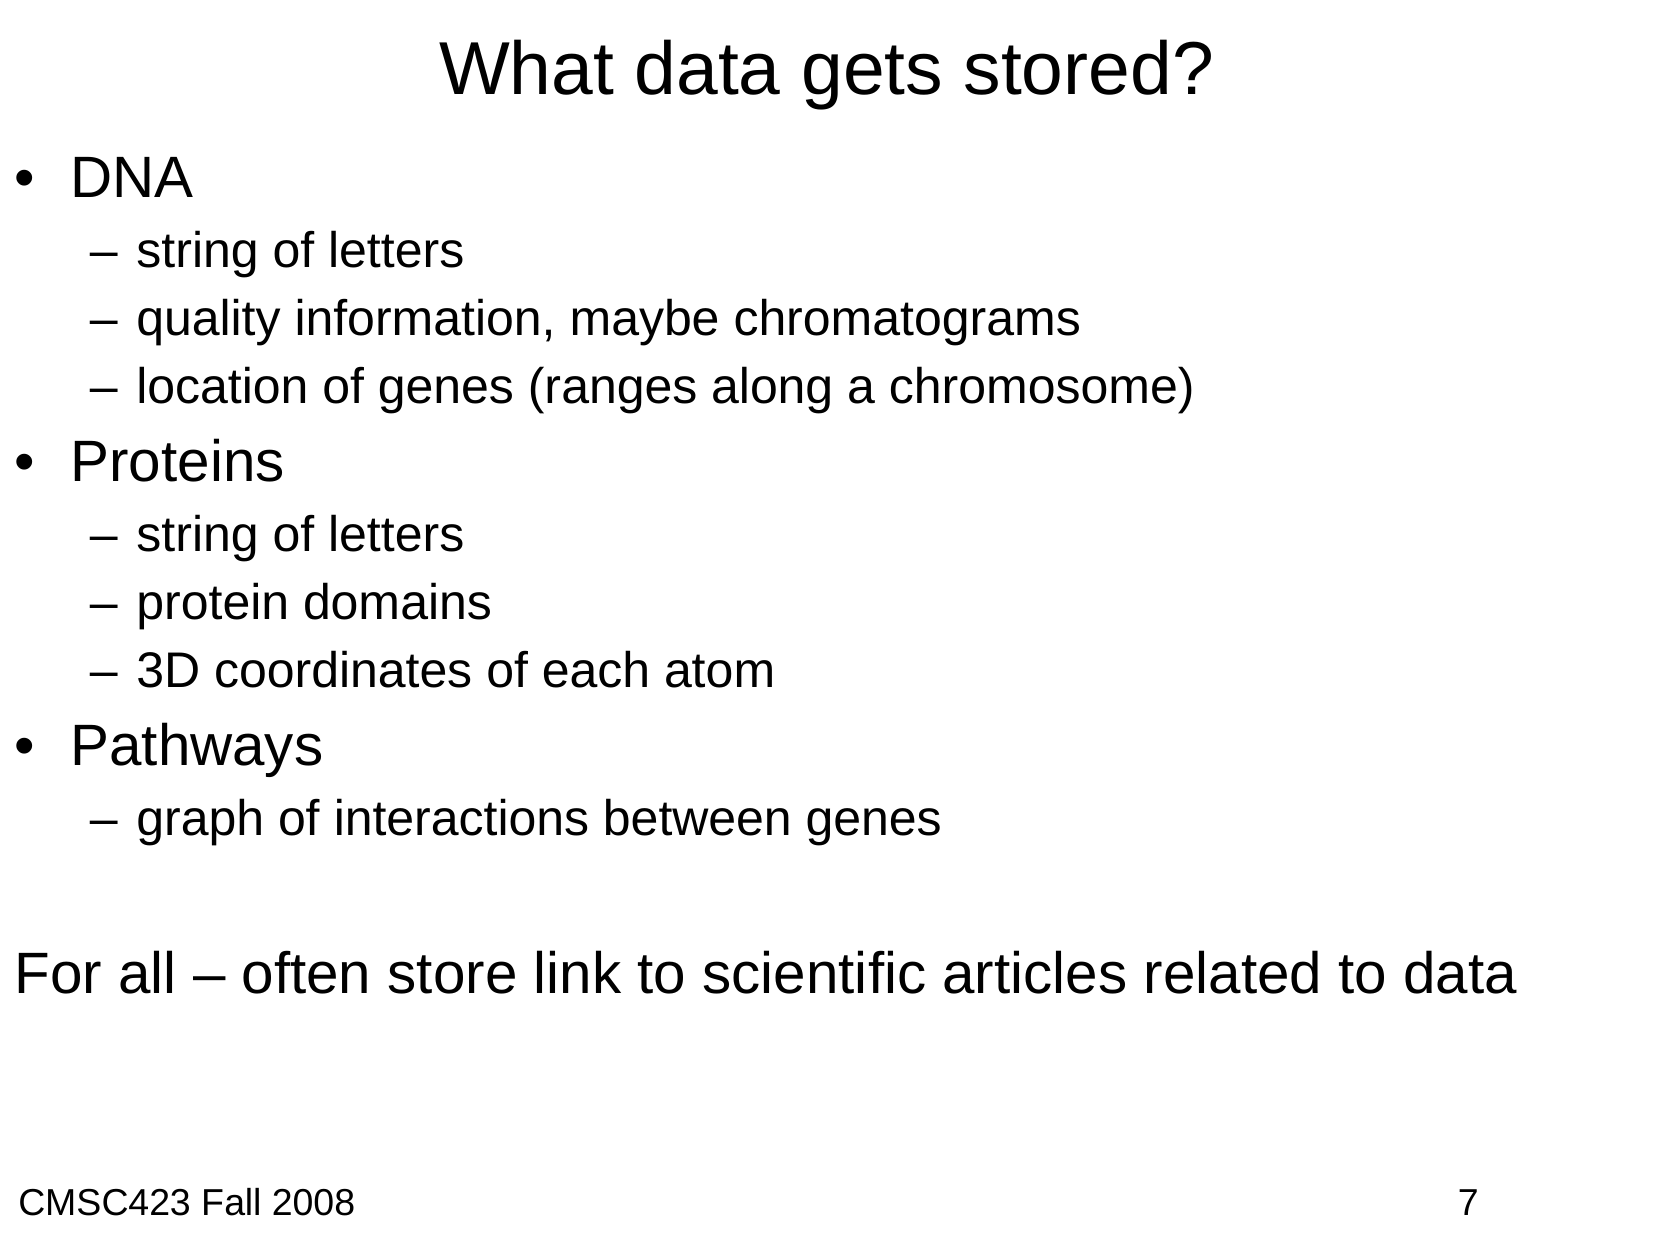

# What data gets stored?
DNA
string of letters
quality information, maybe chromatograms
location of genes (ranges along a chromosome)
Proteins
string of letters
protein domains
3D coordinates of each atom
Pathways
graph of interactions between genes
For all – often store link to scientific articles related to data
CMSC423 Fall 2008
7